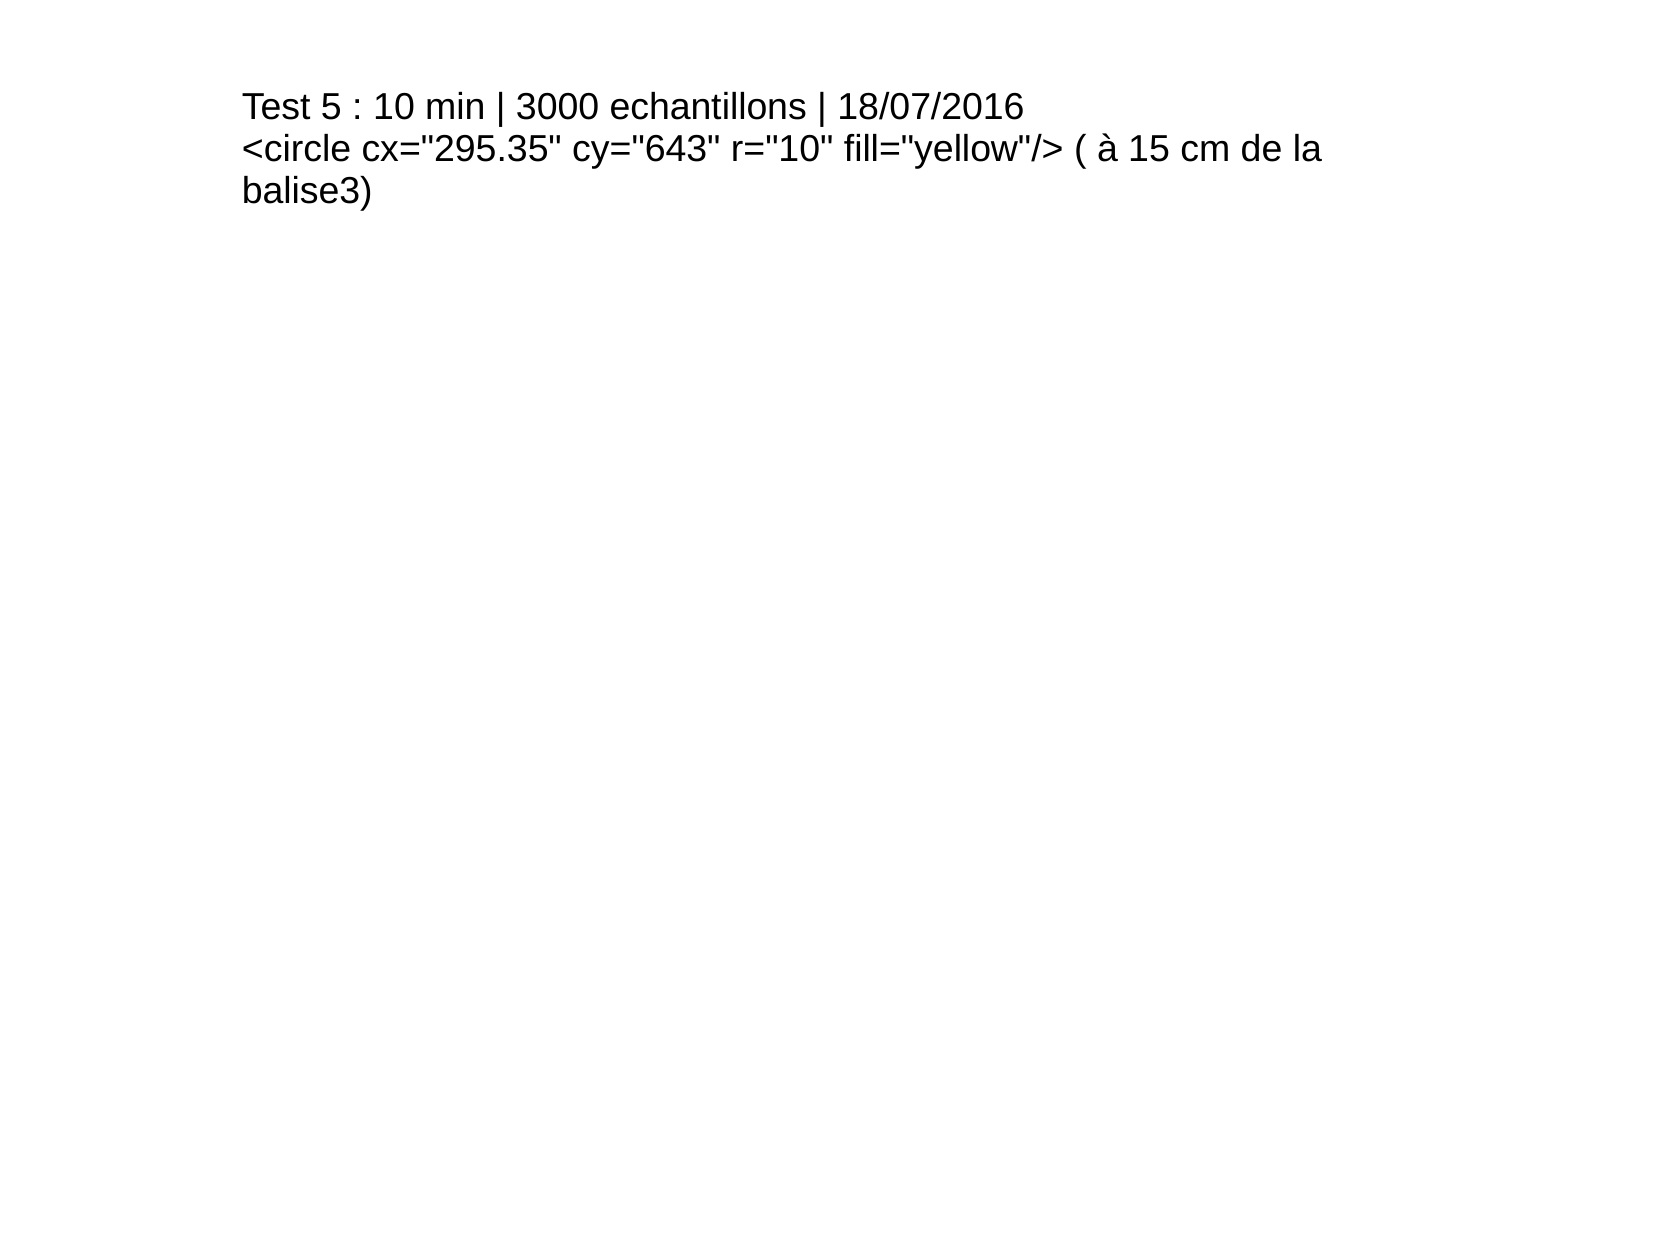

Test 5 : 10 min | 3000 echantillons | 18/07/2016
<circle cx="295.35" cy="643" r="10" fill="yellow"/> ( à 15 cm de la balise3)